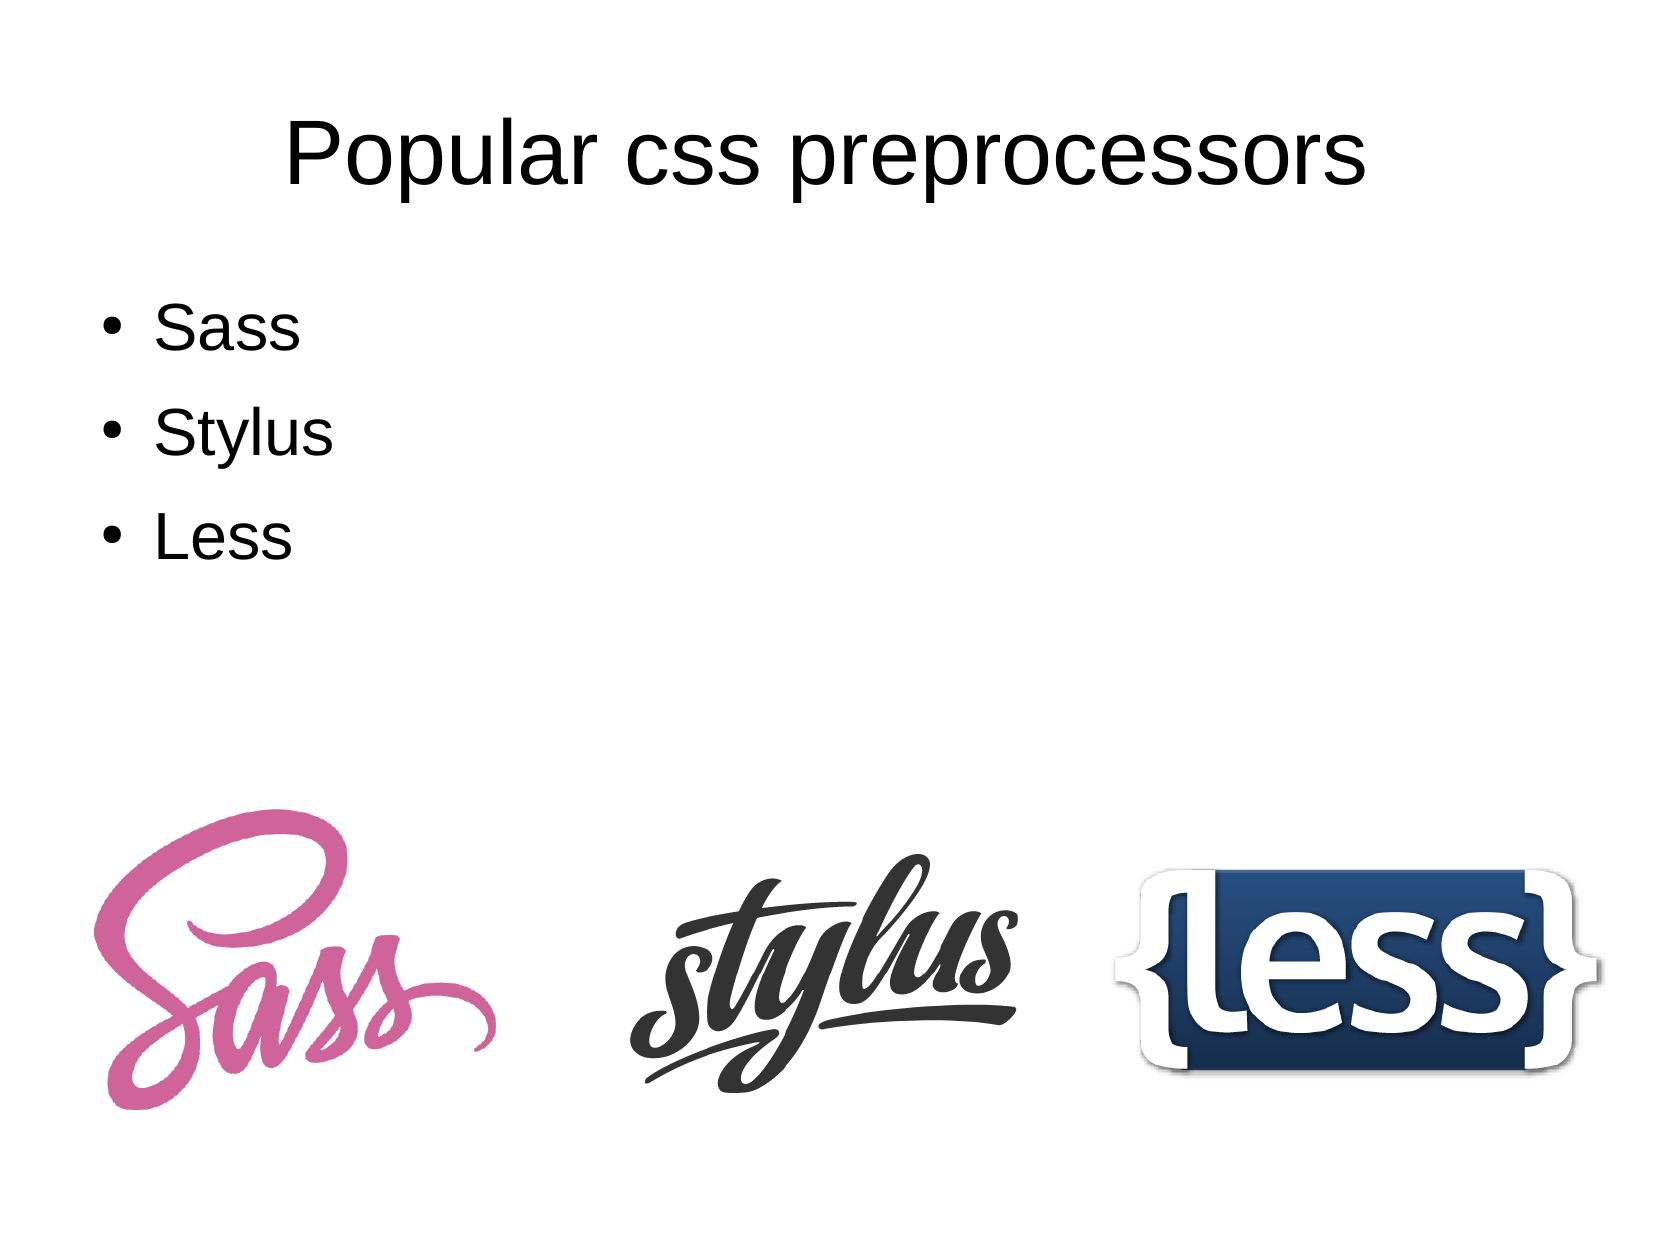

# Popular css preprocessors
Sass
Stylus
Less